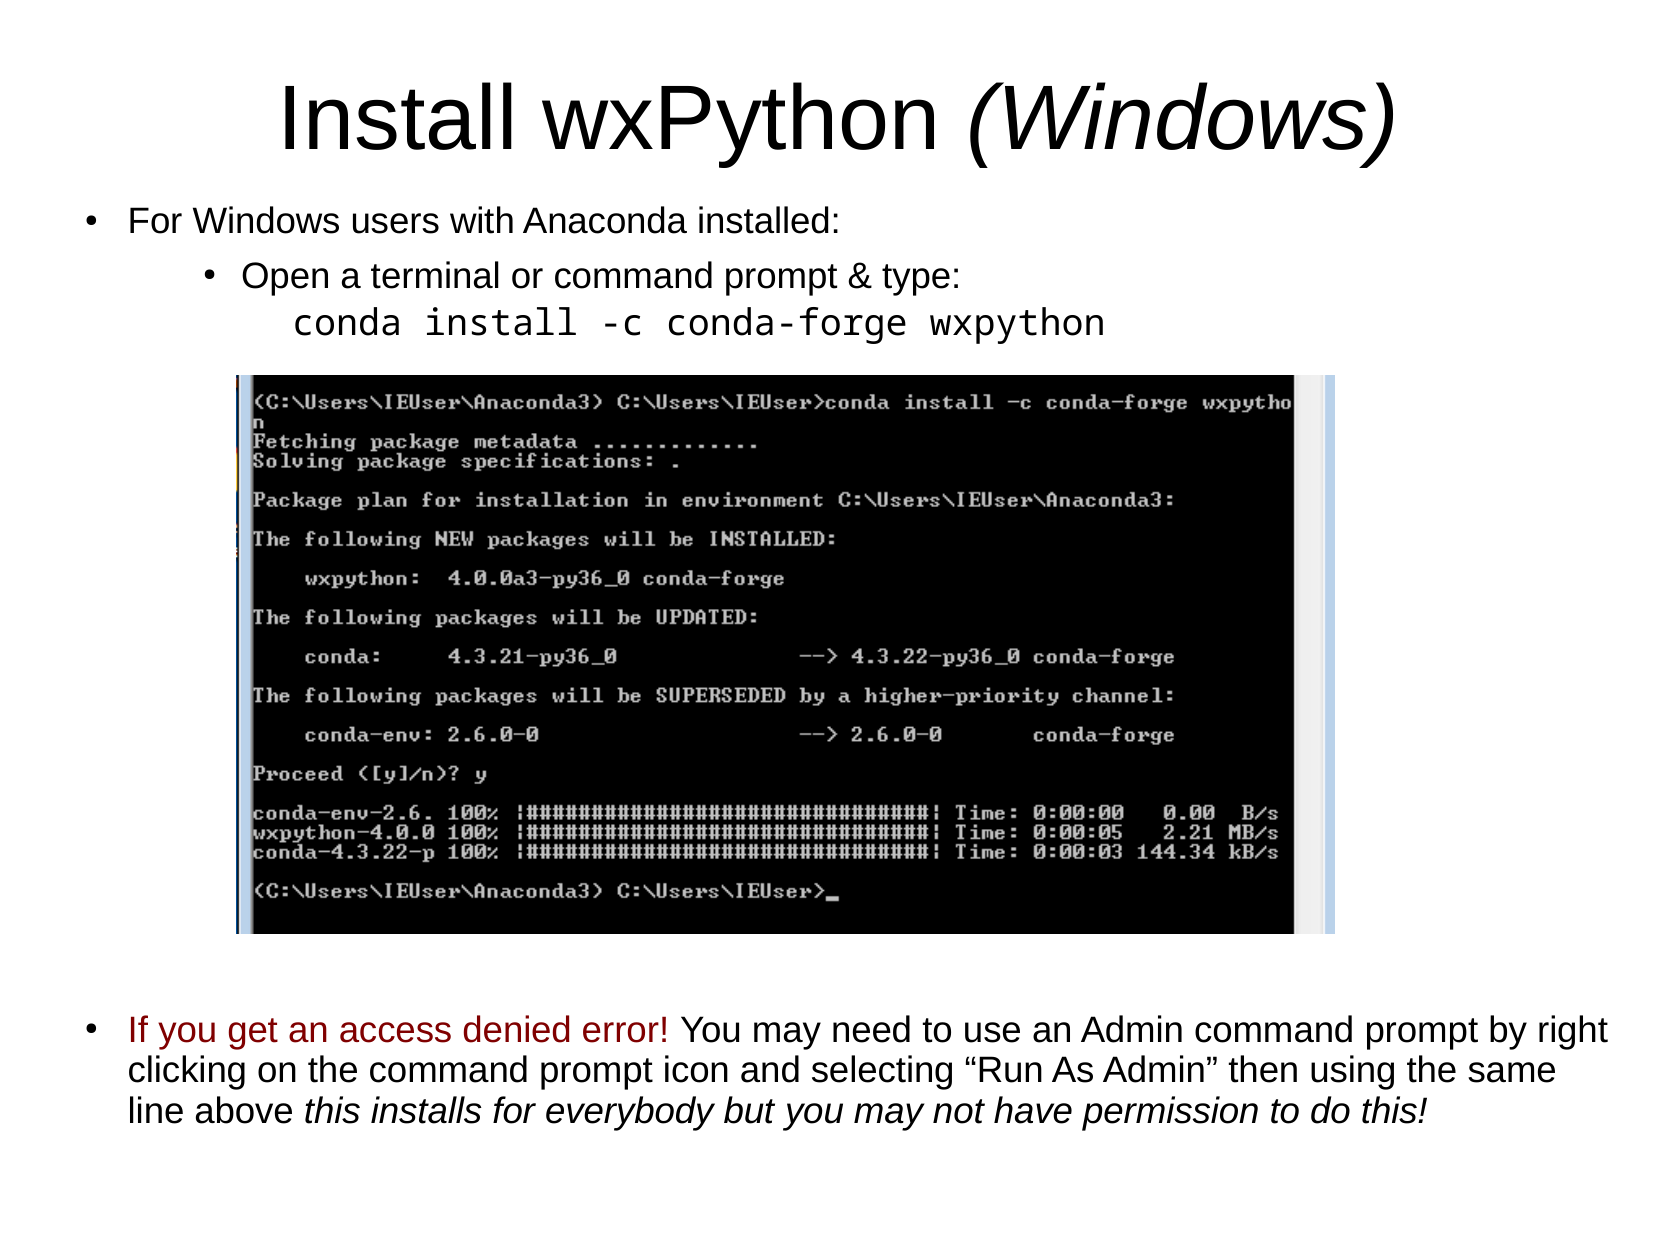

# Install wxPython (Windows)
For Windows users with Anaconda installed:
Open a terminal or command prompt & type:
 conda install -c conda-forge wxpython
If you get an access denied error! You may need to use an Admin command prompt by right clicking on the command prompt icon and selecting “Run As Admin” then using the same line above this installs for everybody but you may not have permission to do this!